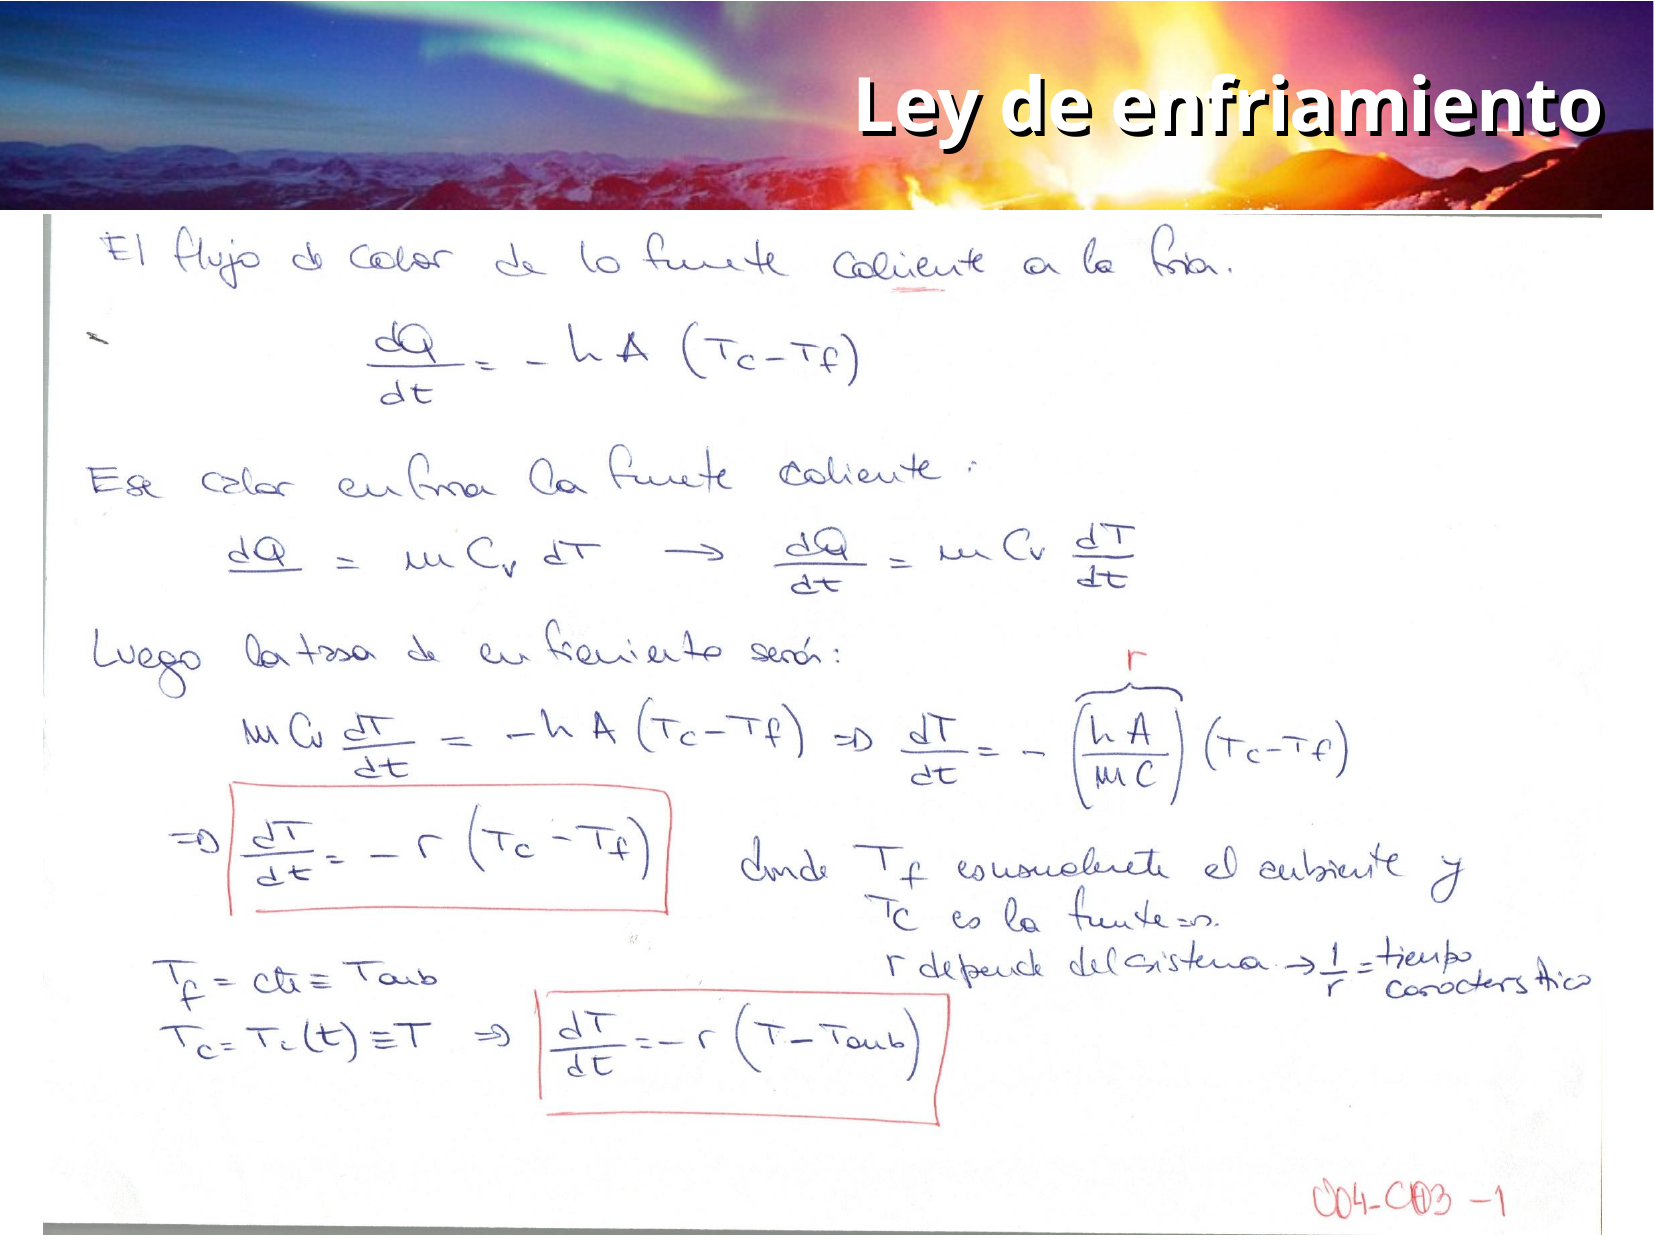

# Ley de enfriamiento
May 28, 2019
H. Asorey - F3B 2019
15